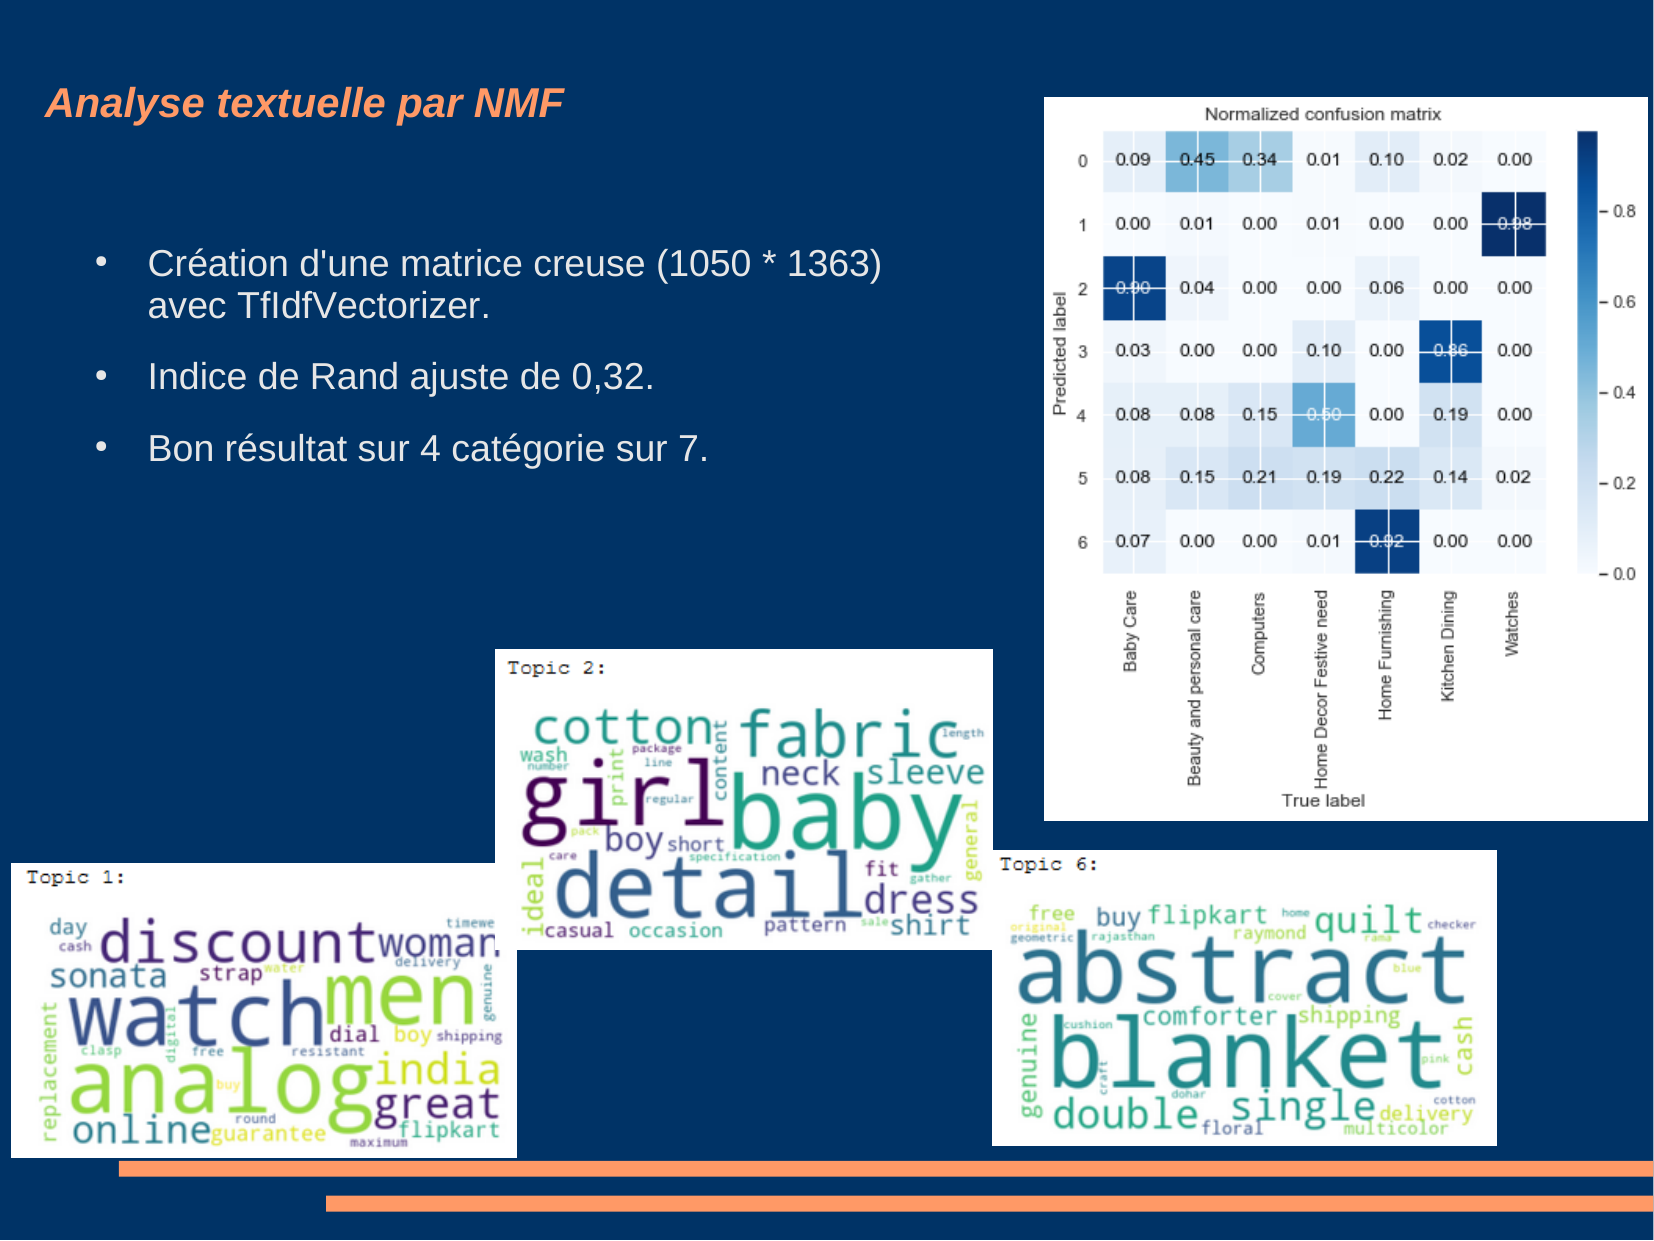

# Analyse textuelle par NMF
Création d'une matrice creuse (1050 * 1363) avec TfIdfVectorizer.
Indice de Rand ajuste de 0,32.
Bon résultat sur 4 catégorie sur 7.